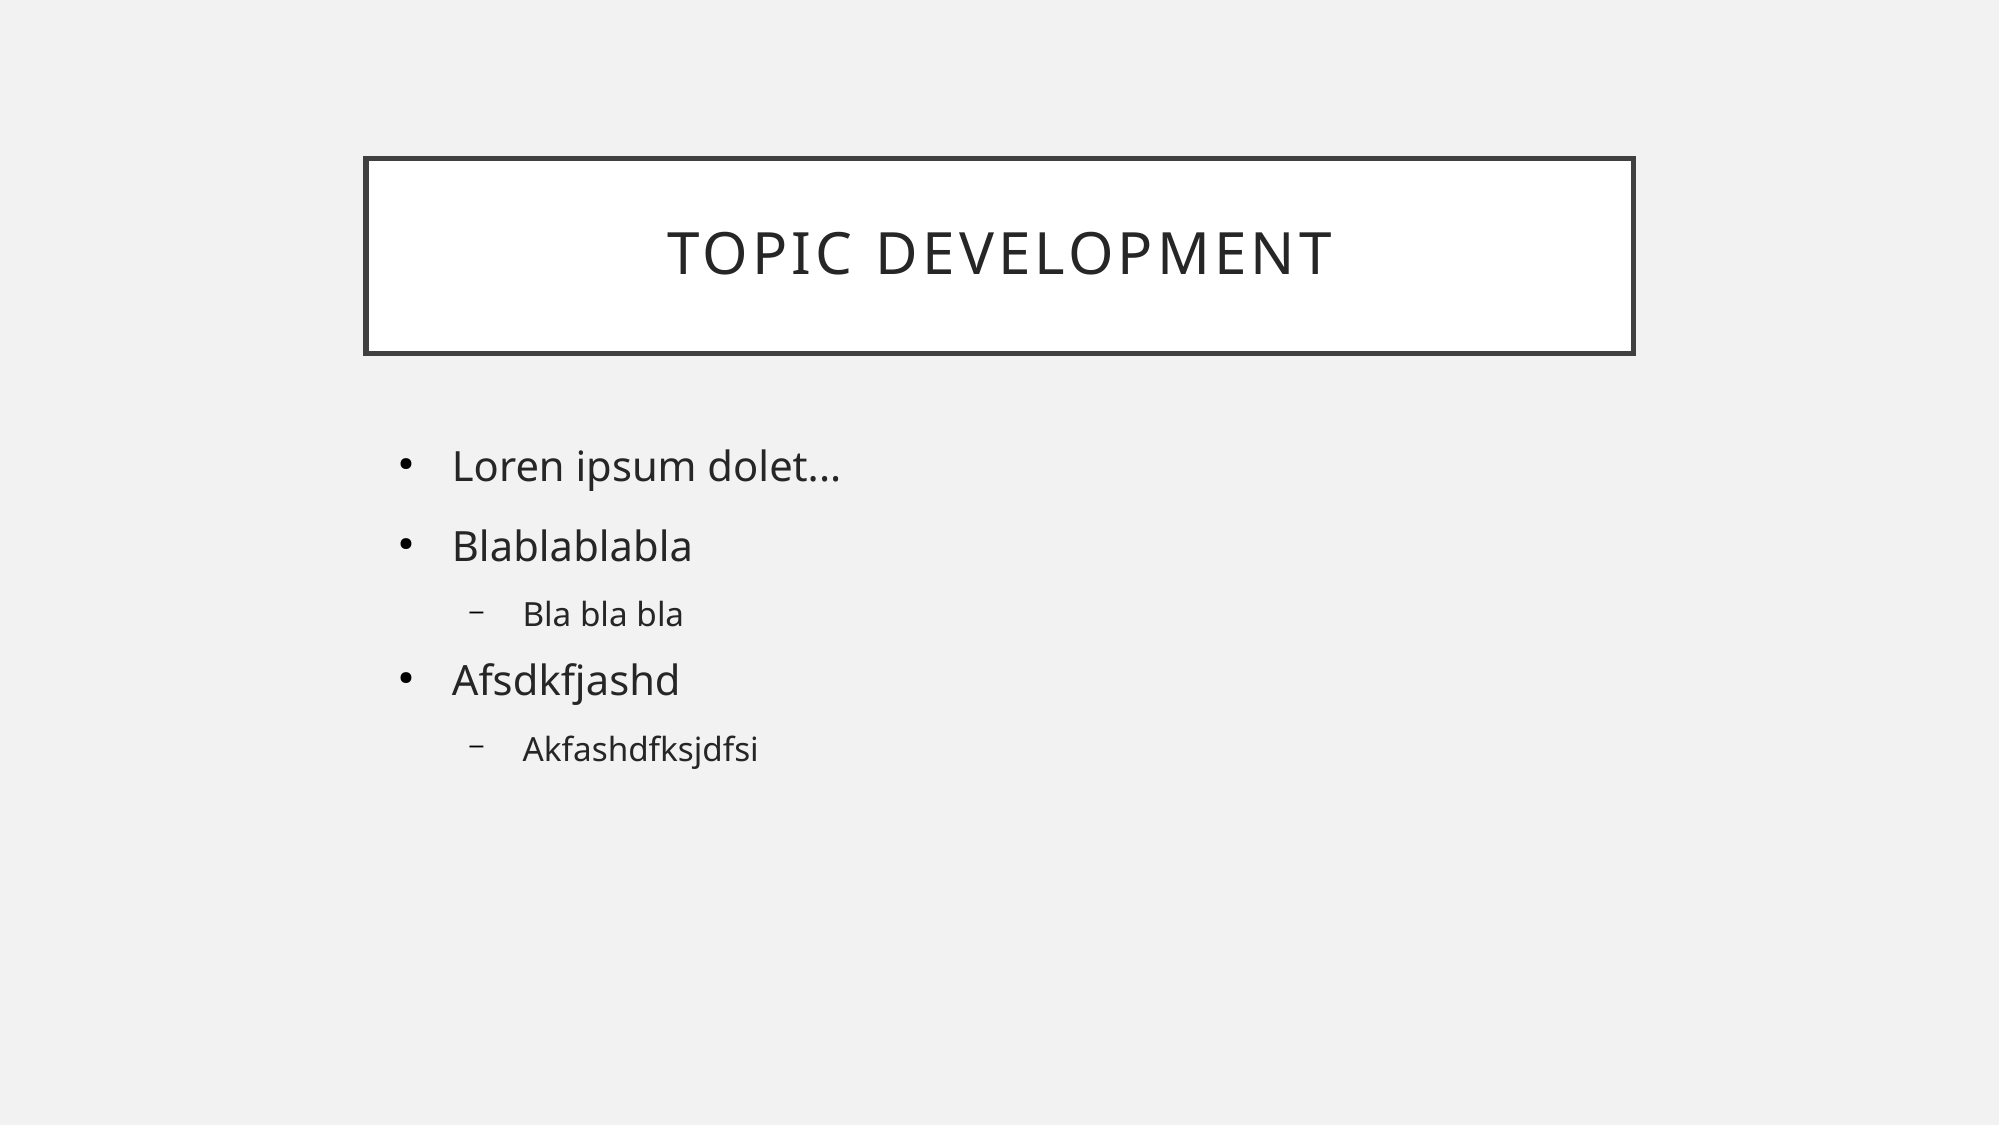

# Topic development
Loren ipsum dolet...
Blablablabla
Bla bla bla
Afsdkfjashd
Akfashdfksjdfsi